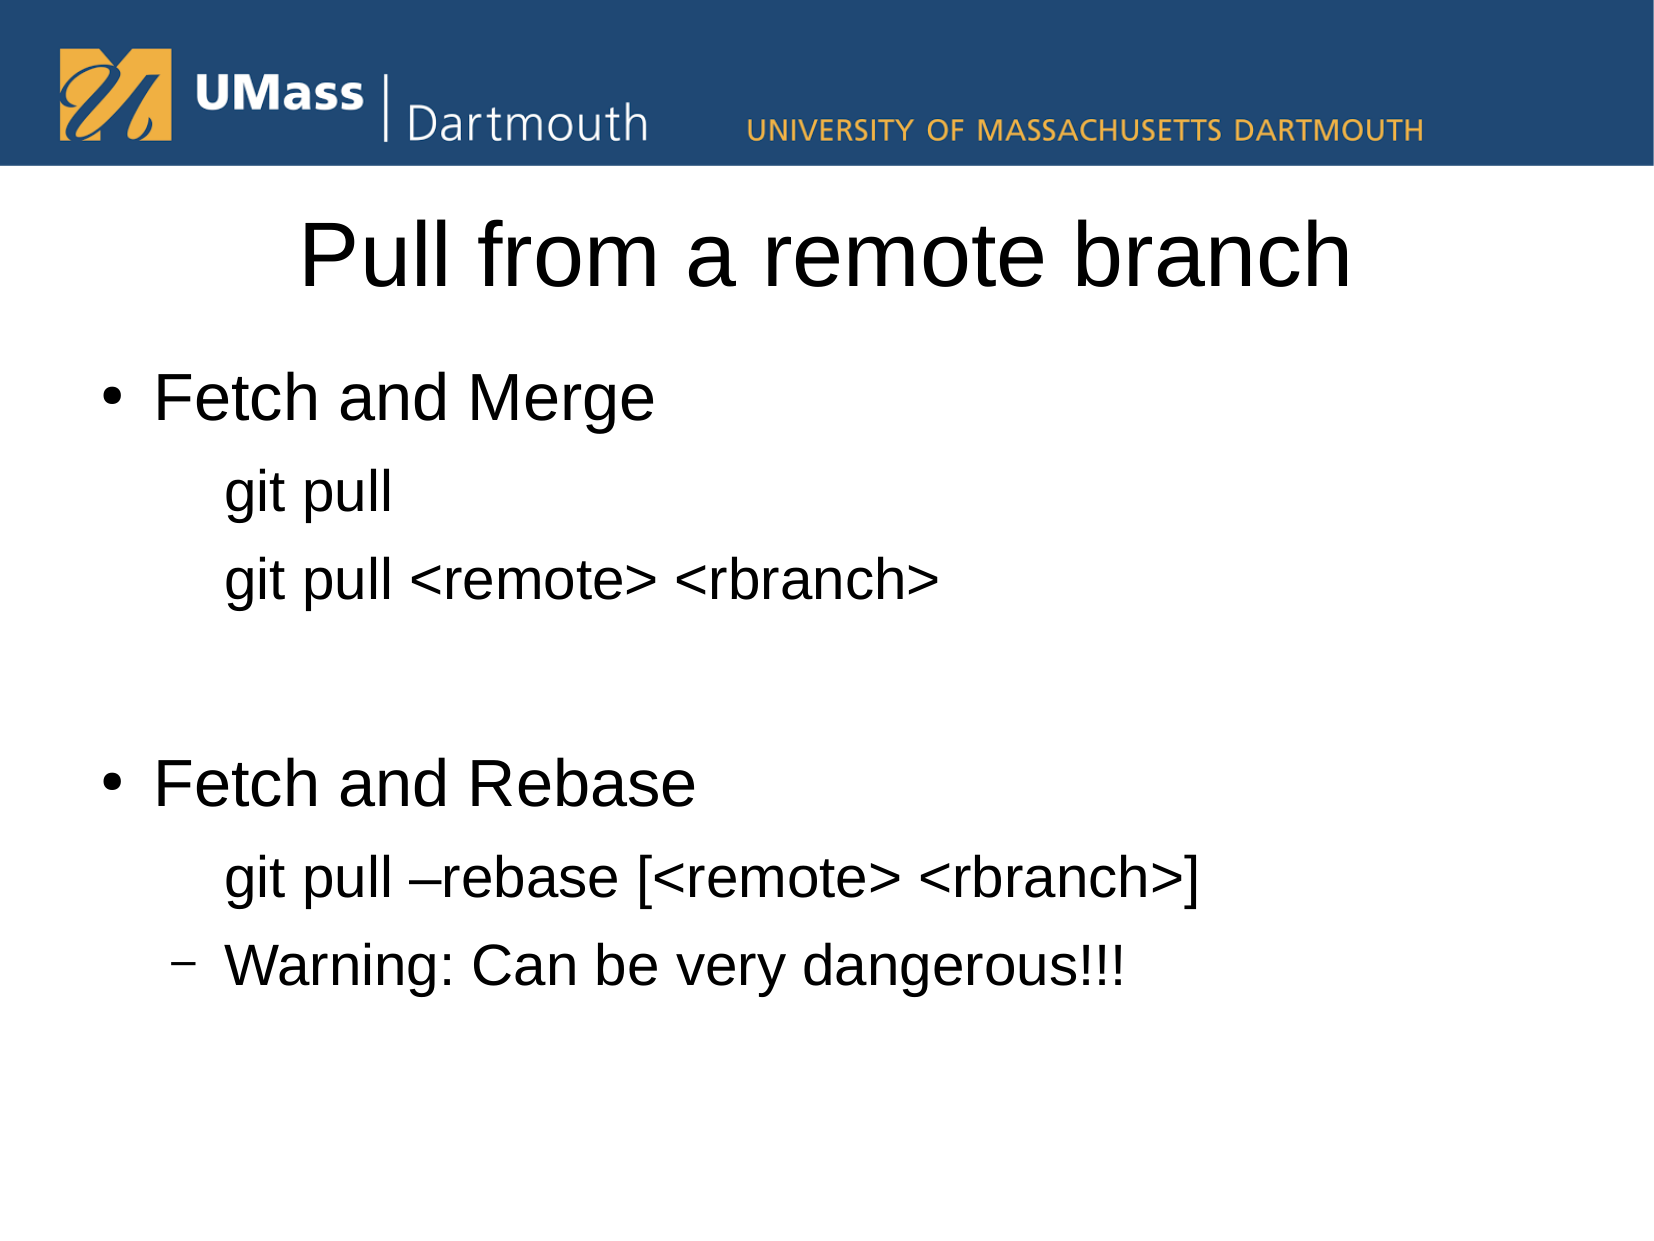

# Pull from a remote branch
Fetch and Merge
git pull
git pull <remote> <rbranch>
Fetch and Rebase
git pull –rebase [<remote> <rbranch>]
Warning: Can be very dangerous!!!